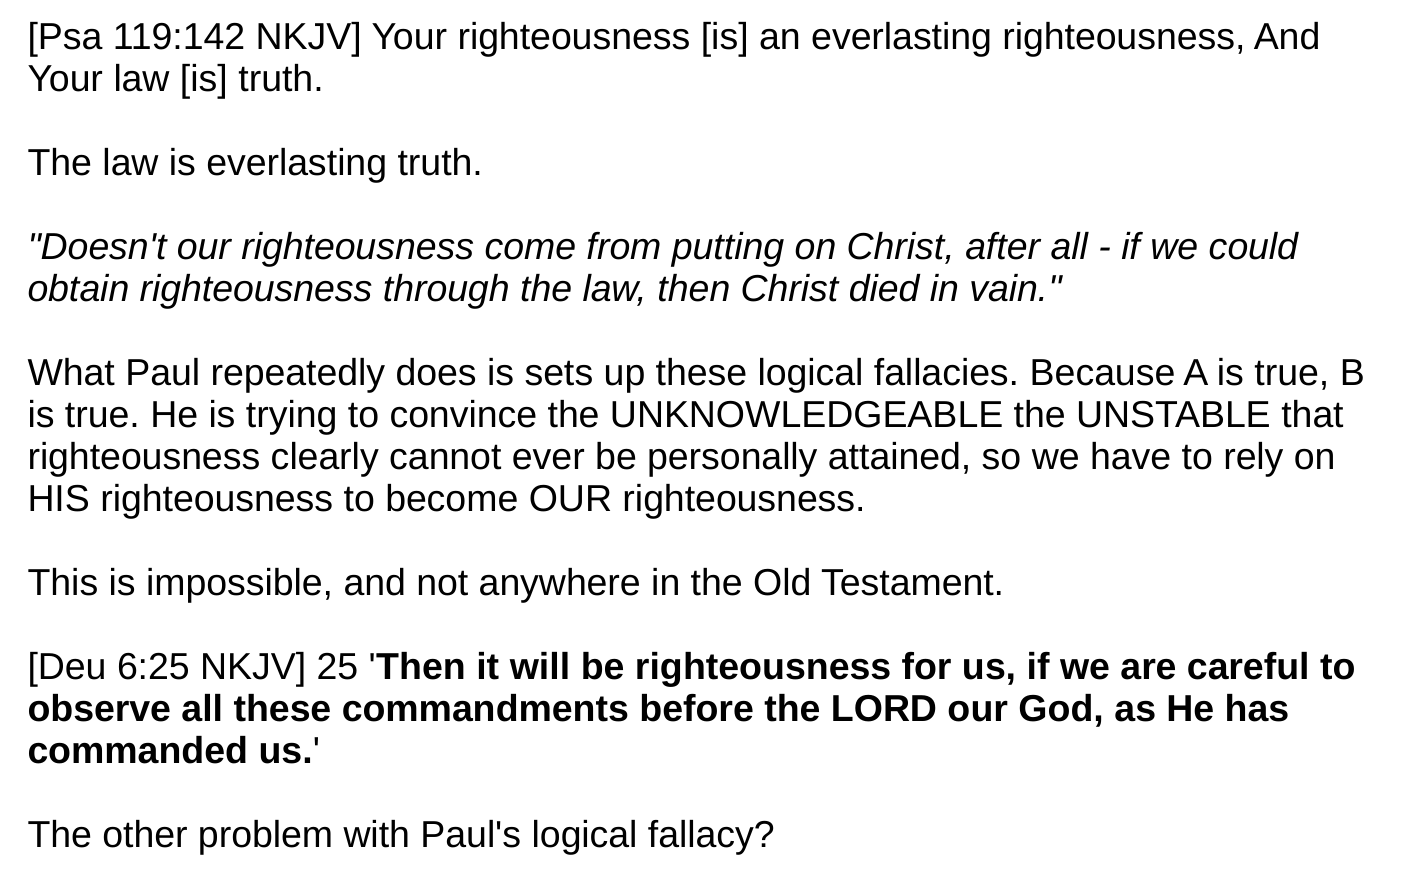

[Psa 119:142 NKJV] Your righteousness [is] an everlasting righteousness, And Your law [is] truth.
The law is everlasting truth.
"Doesn't our righteousness come from putting on Christ, after all - if we could obtain righteousness through the law, then Christ died in vain."
What Paul repeatedly does is sets up these logical fallacies. Because A is true, B is true. He is trying to convince the UNKNOWLEDGEABLE the UNSTABLE that righteousness clearly cannot ever be personally attained, so we have to rely on HIS righteousness to become OUR righteousness.
This is impossible, and not anywhere in the Old Testament.
[Deu 6:25 NKJV] 25 'Then it will be righteousness for us, if we are careful to observe all these commandments before the LORD our God, as He has commanded us.'
The other problem with Paul's logical fallacy?
Righteousness is ONLY attained through the law. Your belief in the passover offering doesn't change what you must do to receive that offering.
"The laws given to the Jews had nothing to do with personal righteousness"
[Isa 42:21 NKJV] The LORD is well pleased for His righteousness' sake; He will exalt the law and make [it] honorable.
[Isa 51:7 NKJV] "Listen to Me, you who know righteousness, You people in whose heart [is] My law: Do not fear the reproach of men, Nor be afraid of their insults.
I'll be discussing these more in the next slide.